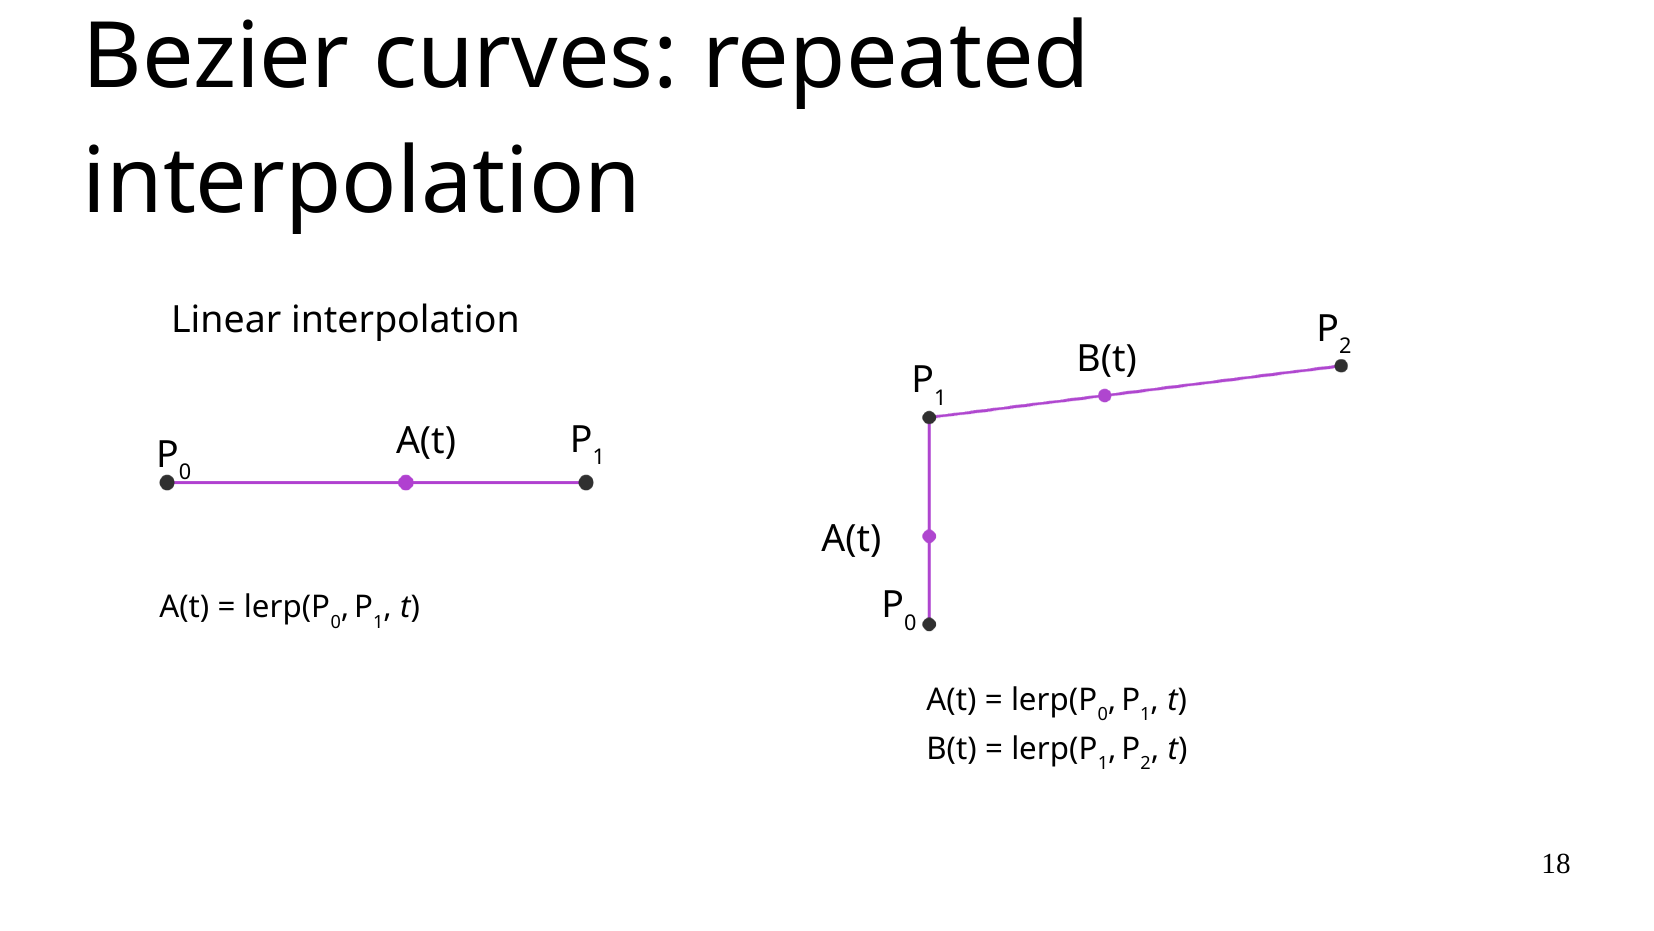

# Bezier curves: repeated interpolation
Linear interpolation
P2
B(t)
P1
P1
A(t)
P0
A(t)
P0
A(t) = lerp(P0, P1, t)
A(t) = lerp(P0, P1, t)
B(t) = lerp(P1, P2, t)
18